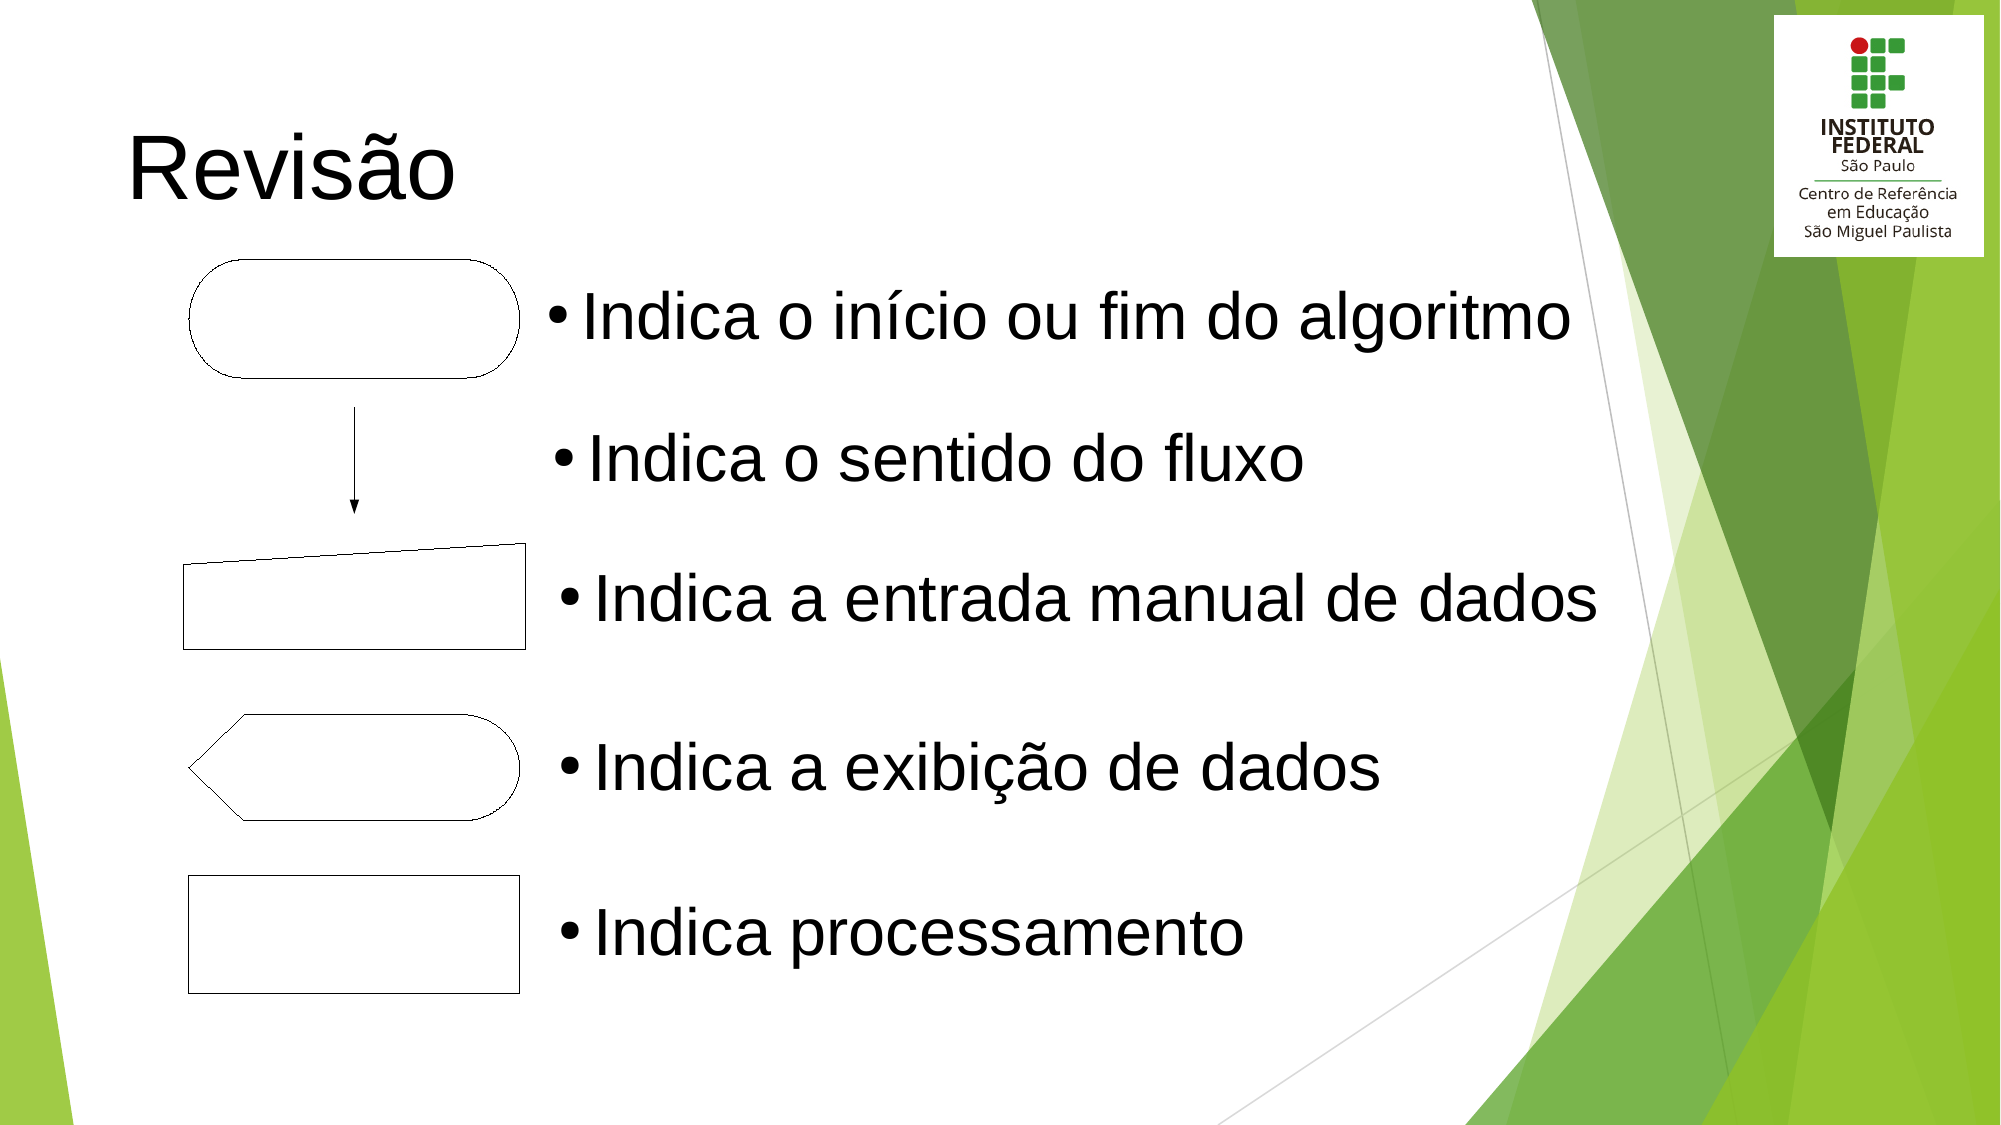

# Revisão
Indica o início ou fim do algoritmo
Indica o sentido do fluxo
Indica a entrada manual de dados
Indica a exibição de dados
Indica processamento